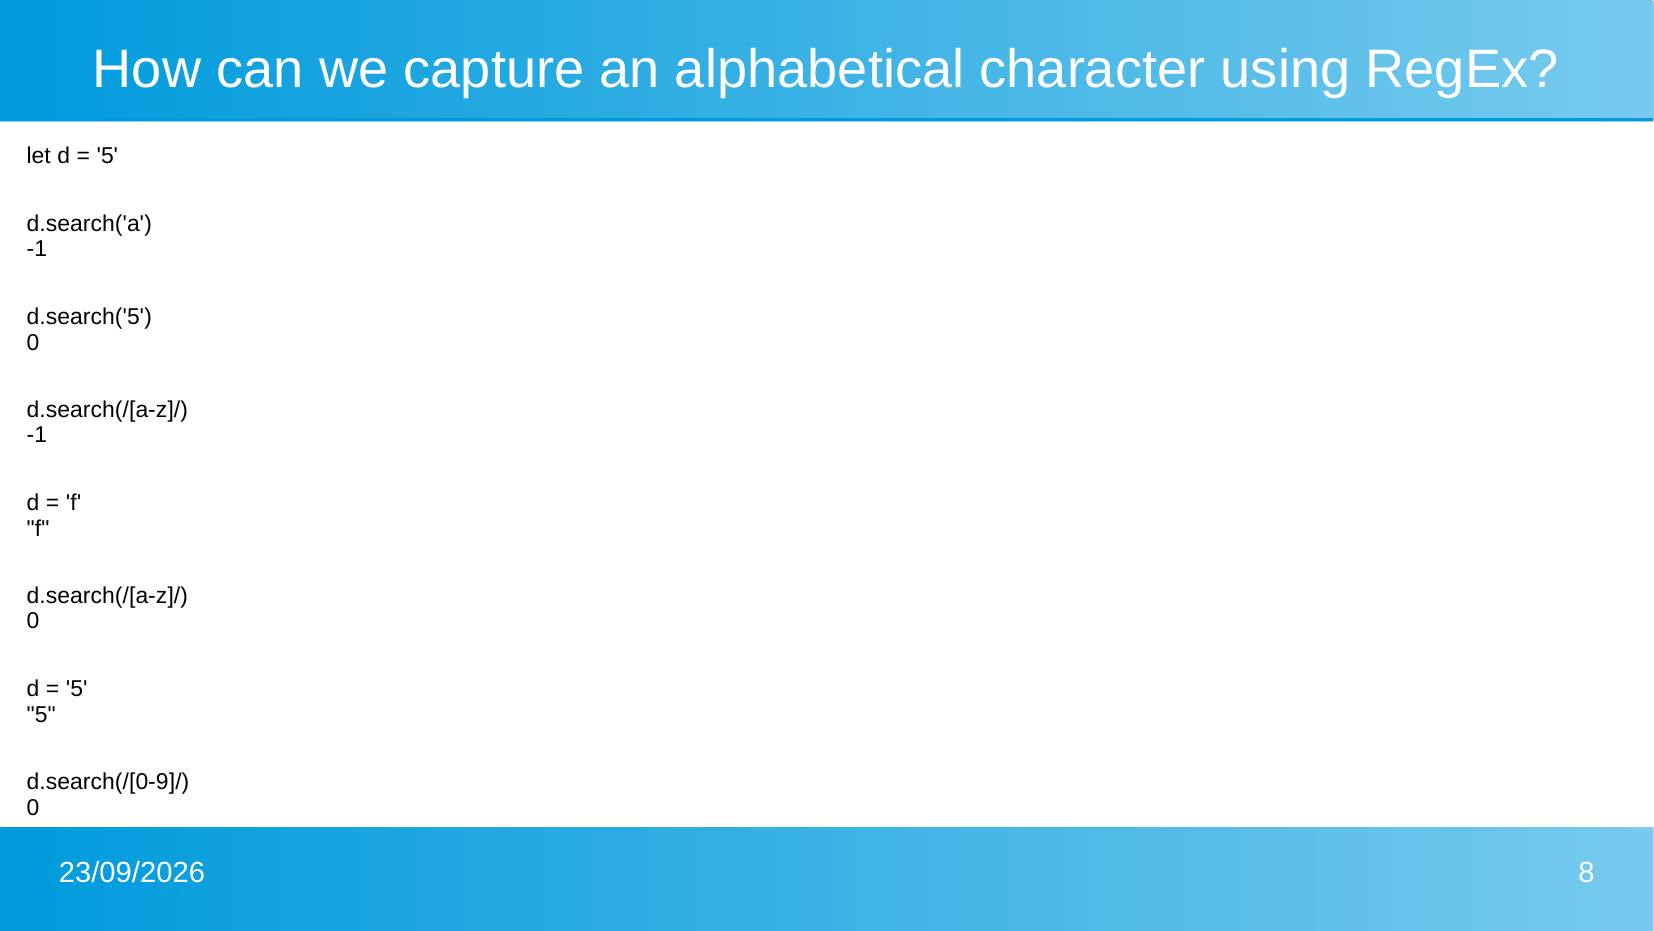

# How can we capture an alphabetical character using RegEx?
let d = '5'
d.search('a')
-1
d.search('5')
0
d.search(/[a-z]/)
-1
d = 'f'
"f"
d.search(/[a-z]/)
0
d = '5'
"5"
d.search(/[0-9]/)
0
8